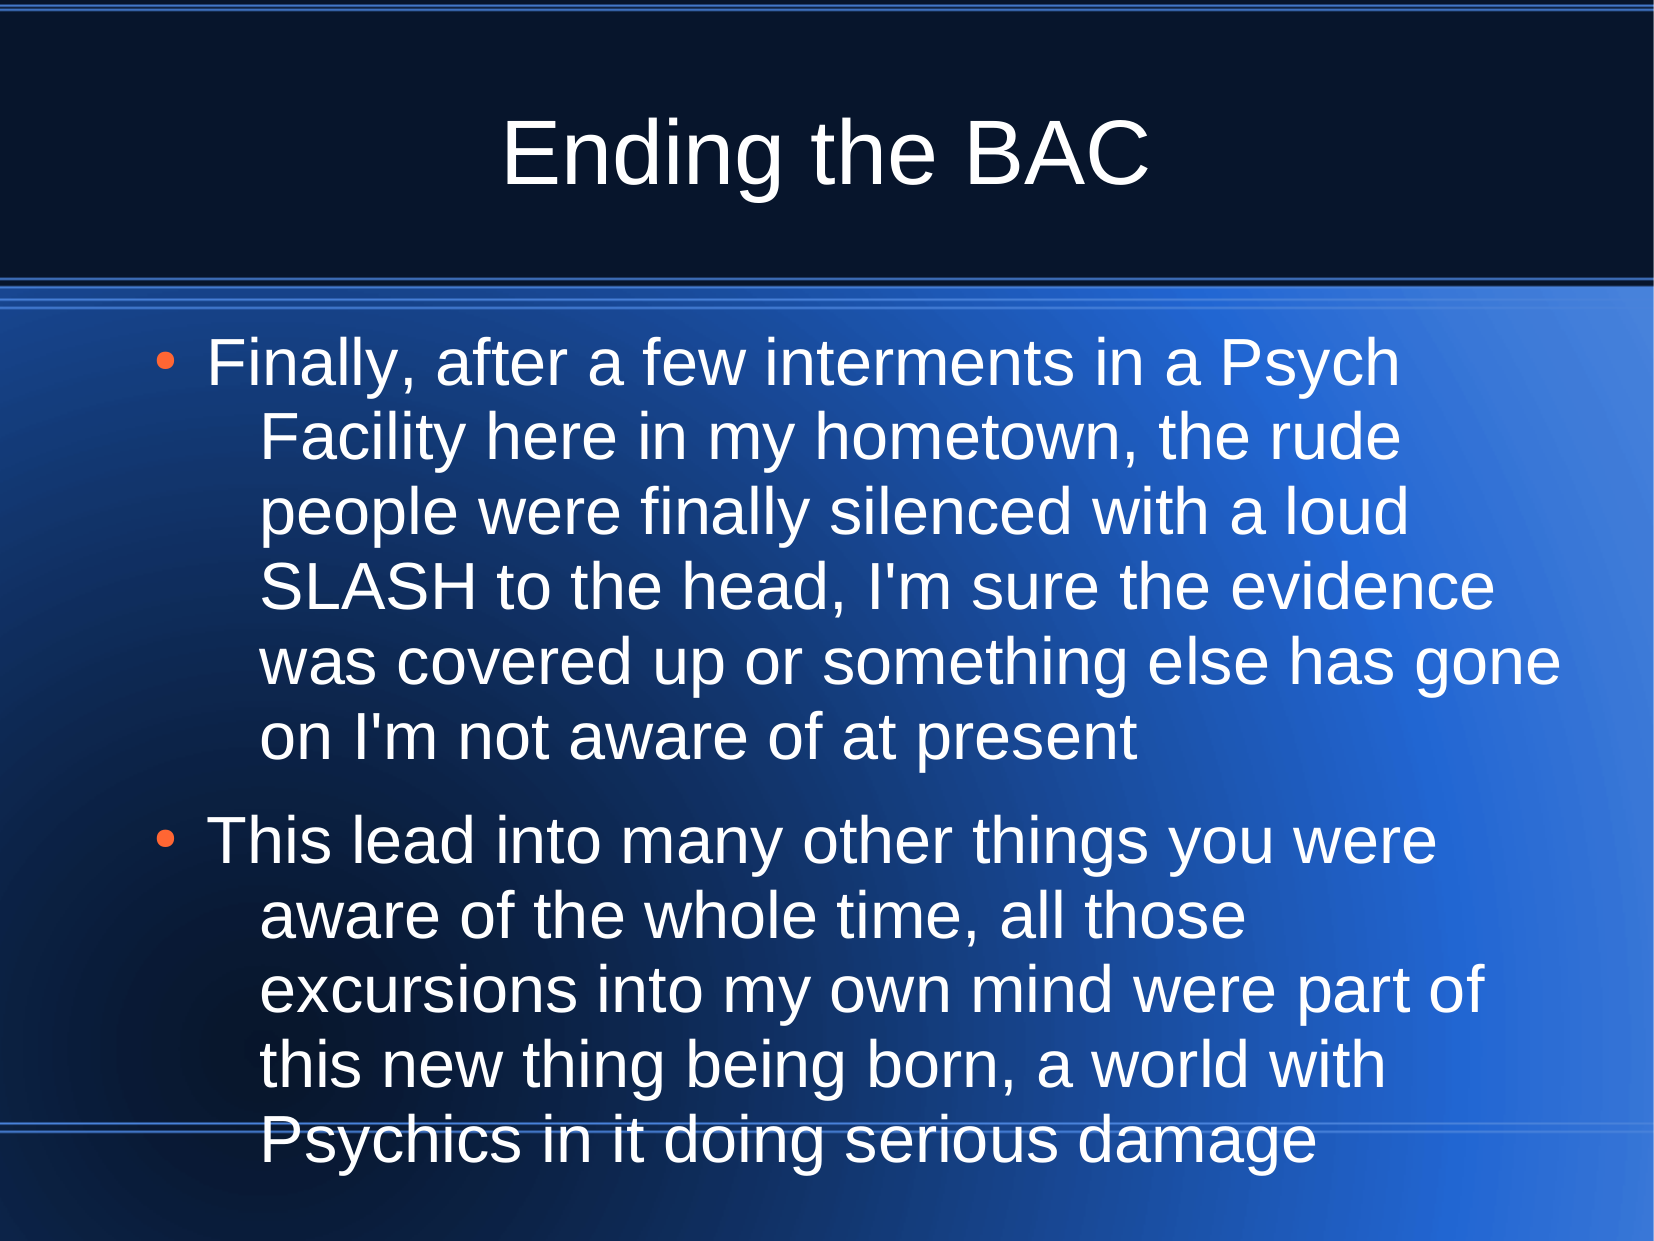

# Ending the BAC
Finally, after a few interments in a Psych Facility here in my hometown, the rude people were finally silenced with a loud SLASH to the head, I'm sure the evidence was covered up or something else has gone on I'm not aware of at present
This lead into many other things you were aware of the whole time, all those excursions into my own mind were part of this new thing being born, a world with Psychics in it doing serious damage